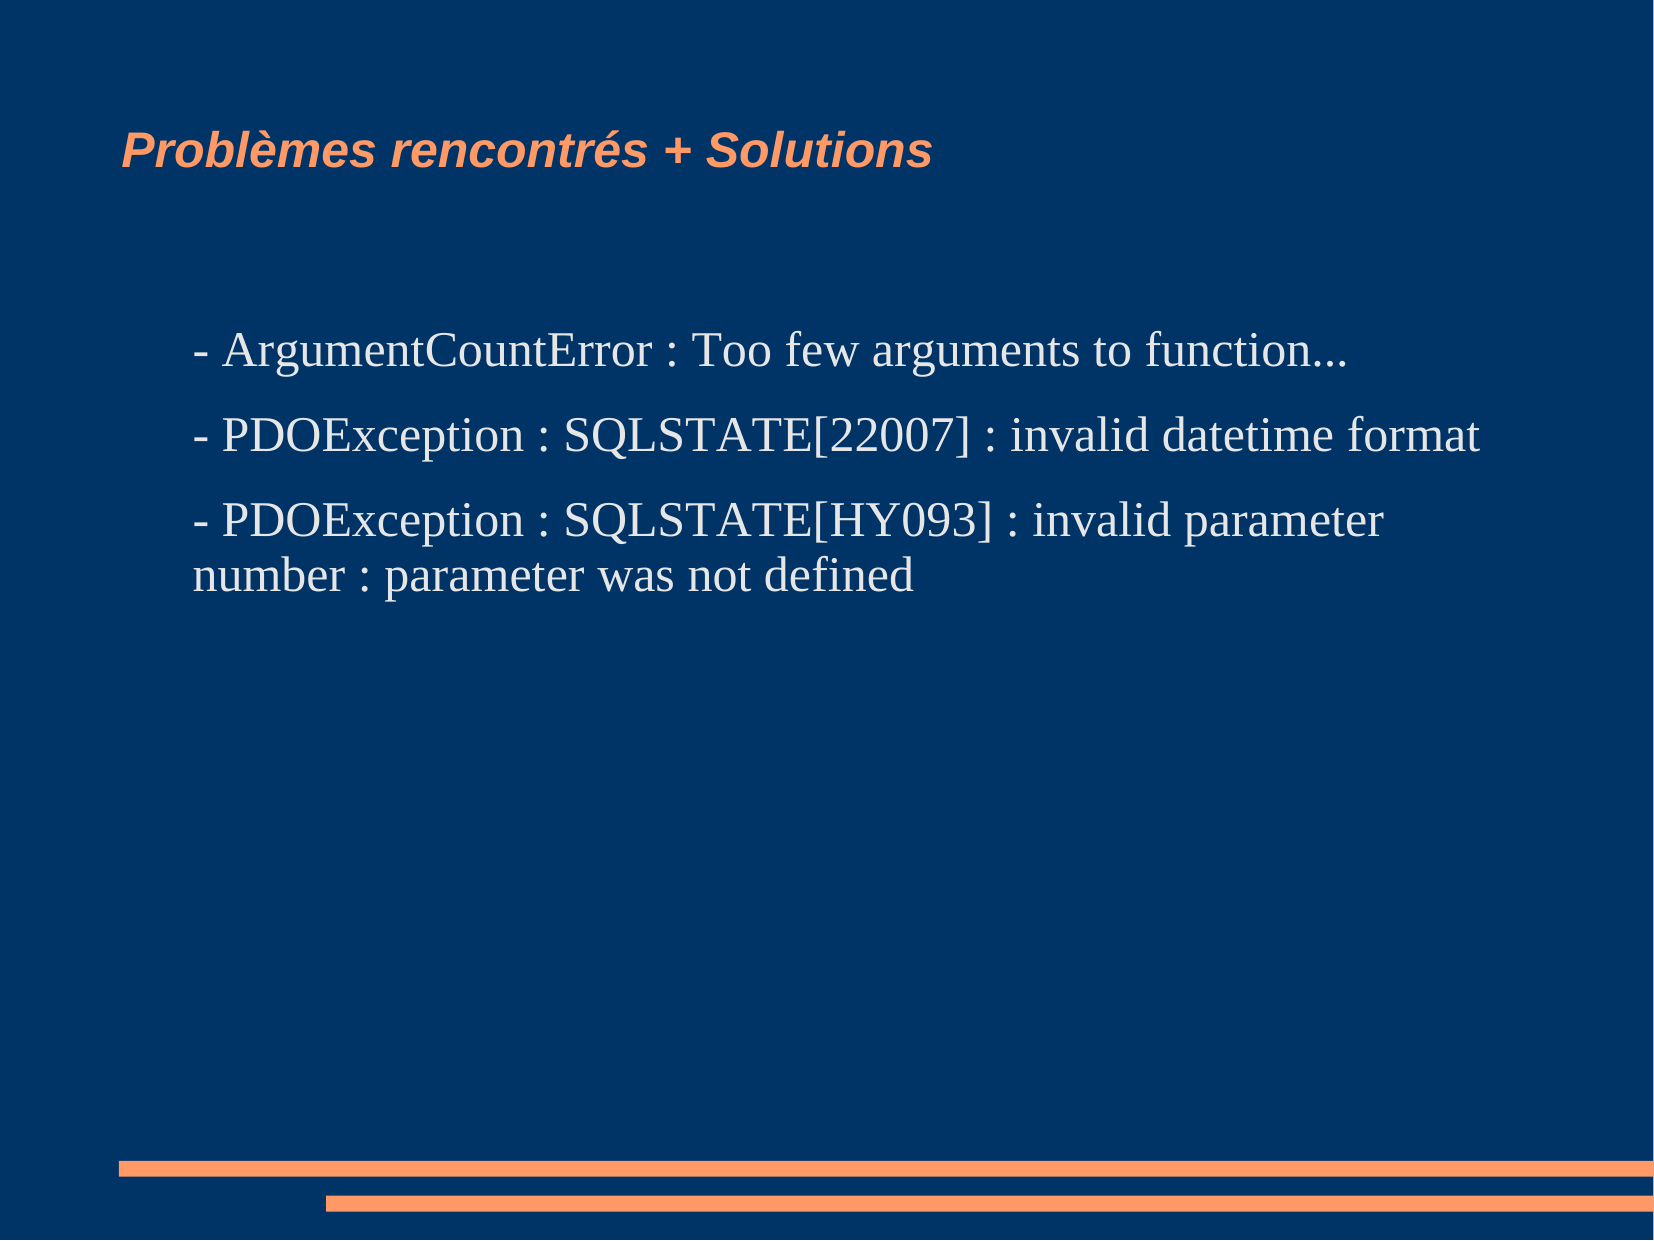

# Problèmes rencontrés + Solutions
- ArgumentCountError : Too few arguments to function...
- PDOException : SQLSTATE[22007] : invalid datetime format
- PDOException : SQLSTATE[HY093] : invalid parameter number : parameter was not defined